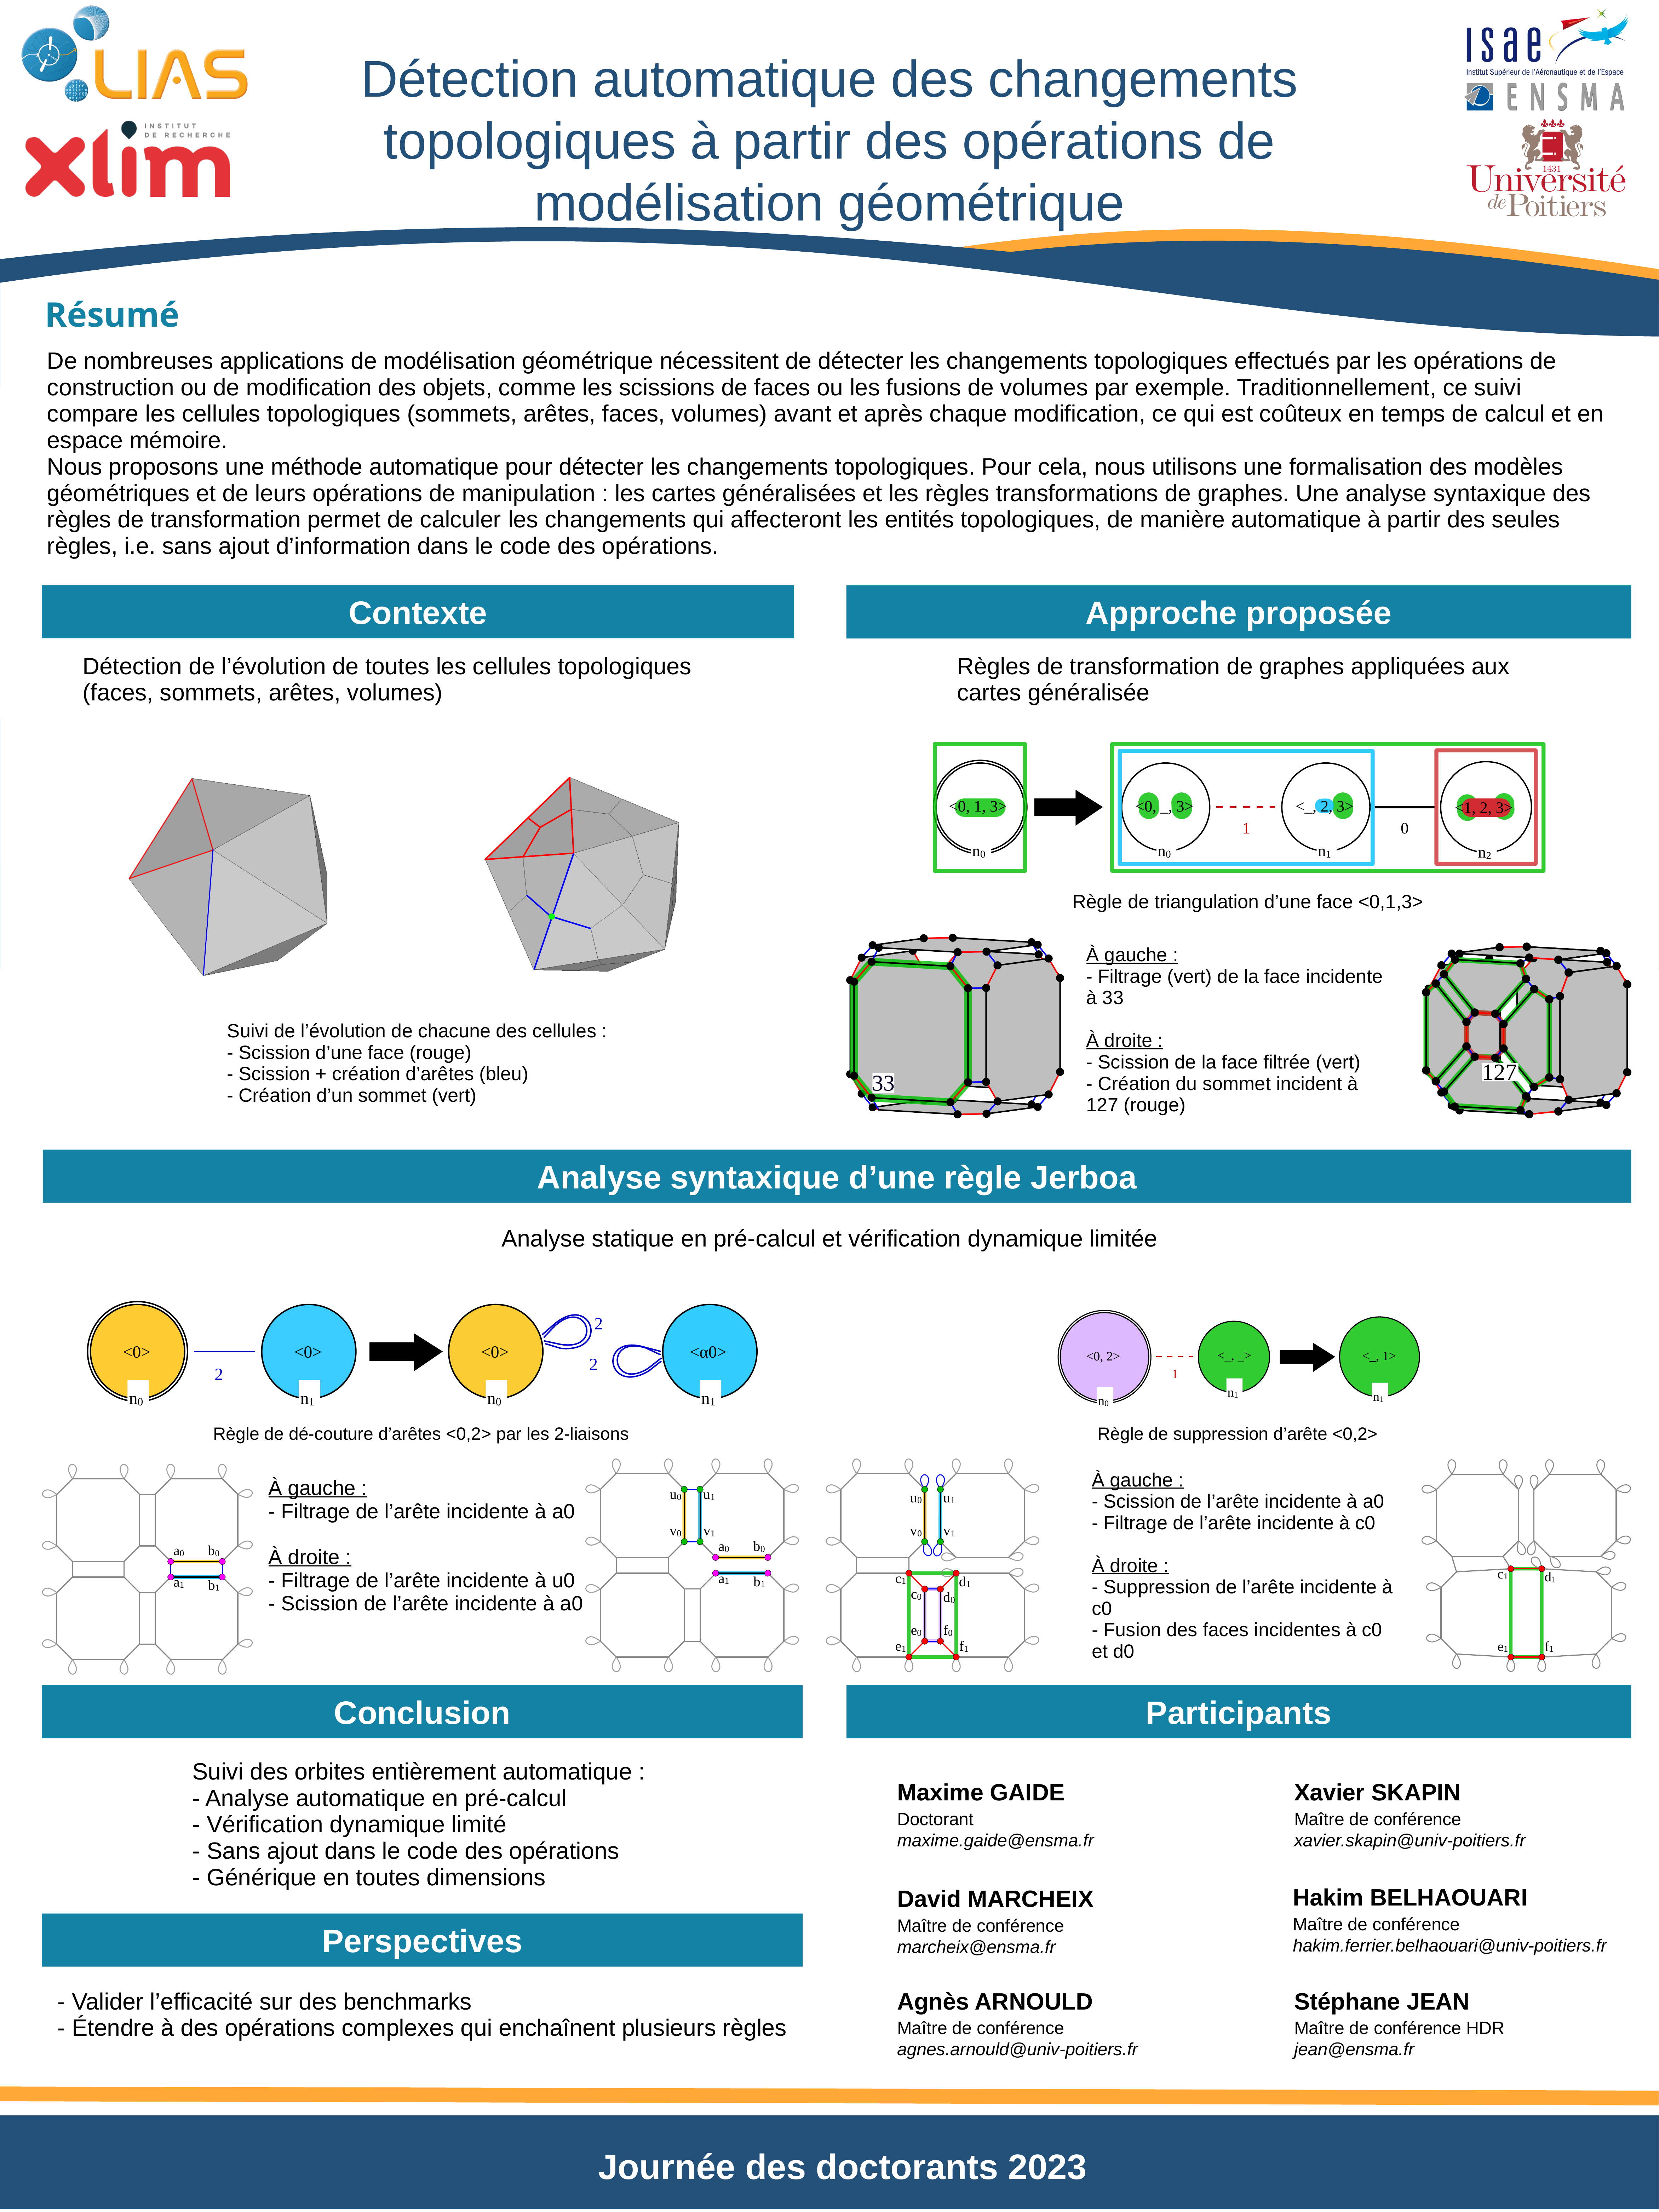

Détection automatique des changements topologiques à partir des opérations de modélisation géométrique
Résumé
De nombreuses applications de modélisation géométrique nécessitent de détecter les changements topologiques effectués par les opérations de construction ou de modification des objets, comme les scissions de faces ou les fusions de volumes par exemple. Traditionnellement, ce suivi compare les cellules topologiques (sommets, arêtes, faces, volumes) avant et après chaque modification, ce qui est coûteux en temps de calcul et en espace mémoire.
Nous proposons une méthode automatique pour détecter les changements topologiques. Pour cela, nous utilisons une formalisation des modèles géométriques et de leurs opérations de manipulation : les cartes généralisées et les règles transformations de graphes. Une analyse syntaxique des règles de transformation permet de calculer les changements qui affecteront les entités topologiques, de manière automatique à partir des seules règles, i.e. sans ajout d’information dans le code des opérations.
Contexte
Approche proposée
Détection de l’évolution de toutes les cellules topologiques (faces, sommets, arêtes, volumes)
Règles de transformation de graphes appliquées aux cartes généralisée
Règle de triangulation d’une face <0,1,3>
À gauche :
- Filtrage (vert) de la face incidente à 33
À droite :
- Scission de la face filtrée (vert)
- Création du sommet incident à 127 (rouge)
Suivi de l’évolution de chacune des cellules :
- Scission d’une face (rouge)
- Scission + création d’arêtes (bleu)
- Création d’un sommet (vert)
Analyse syntaxique d’une règle Jerboa
Analyse statique en pré-calcul et vérification dynamique limitée
Règle de dé-couture d’arêtes <0,2> par les 2-liaisons
Règle de suppression d’arête <0,2>
À gauche :
- Scission de l’arête incidente à a0
- Filtrage de l’arête incidente à c0
À droite :
- Suppression de l’arête incidente à c0
- Fusion des faces incidentes à c0 et d0
À gauche :
- Filtrage de l’arête incidente à a0
À droite :
- Filtrage de l’arête incidente à u0
- Scission de l’arête incidente à a0
Conclusion
Participants
Suivi des orbites entièrement automatique :
- Analyse automatique en pré-calcul
- Vérification dynamique limité
- Sans ajout dans le code des opérations
- Générique en toutes dimensions
Maxime GAIDE
Doctorant
maxime.gaide@ensma.fr
Xavier SKAPIN
Maître de conférence
xavier.skapin@univ-poitiers.fr
Hakim BELHAOUARI
Maître de conférence
hakim.ferrier.belhaouari@univ-poitiers.fr
David MARCHEIX
Maître de conférence
marcheix@ensma.fr
Perspectives
Agnès ARNOULD
Maître de conférence
agnes.arnould@univ-poitiers.fr
Stéphane JEAN
Maître de conférence HDR
jean@ensma.fr
- Valider l’efficacité sur des benchmarks
- Étendre à des opérations complexes qui enchaînent plusieurs règles
Journée des doctorants 2023